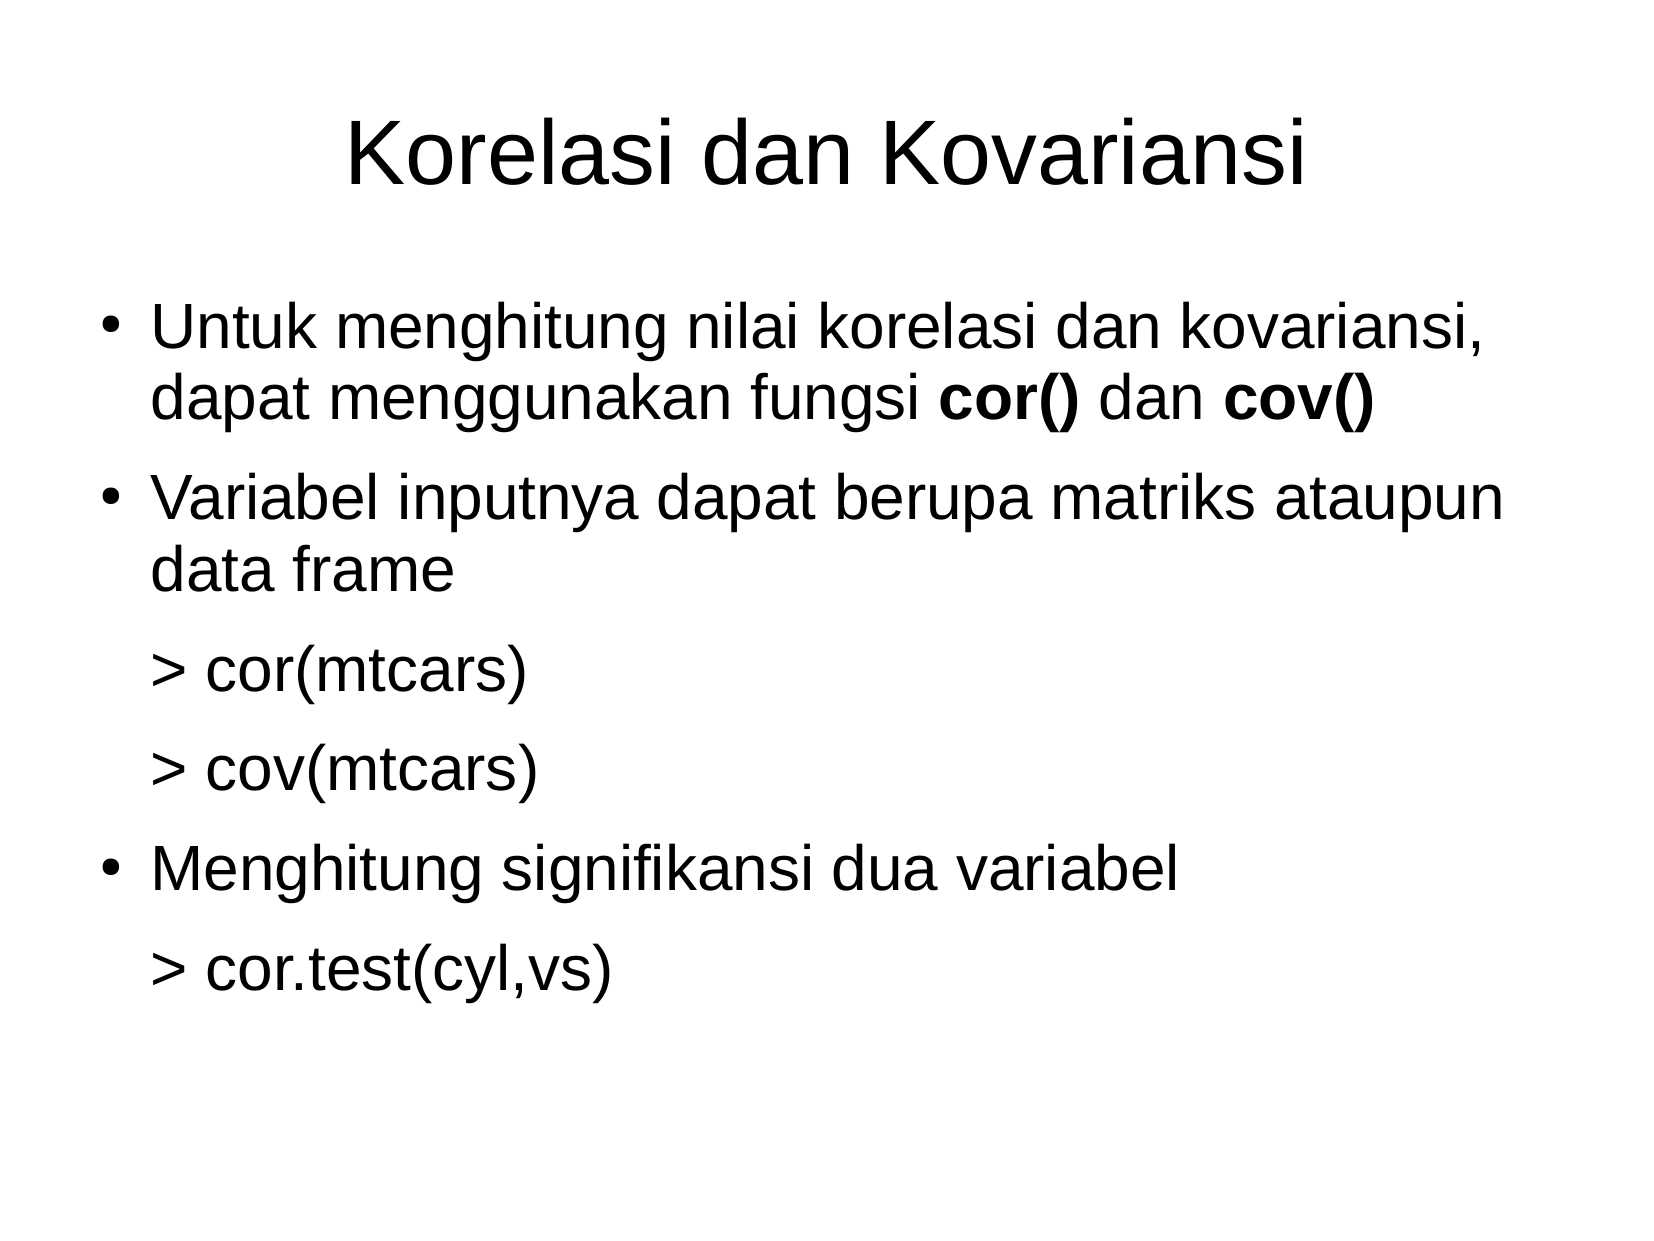

# Korelasi dan Kovariansi
Untuk menghitung nilai korelasi dan kovariansi, dapat menggunakan fungsi cor() dan cov()
Variabel inputnya dapat berupa matriks ataupun data frame
> cor(mtcars)
> cov(mtcars)
Menghitung signifikansi dua variabel
> cor.test(cyl,vs)